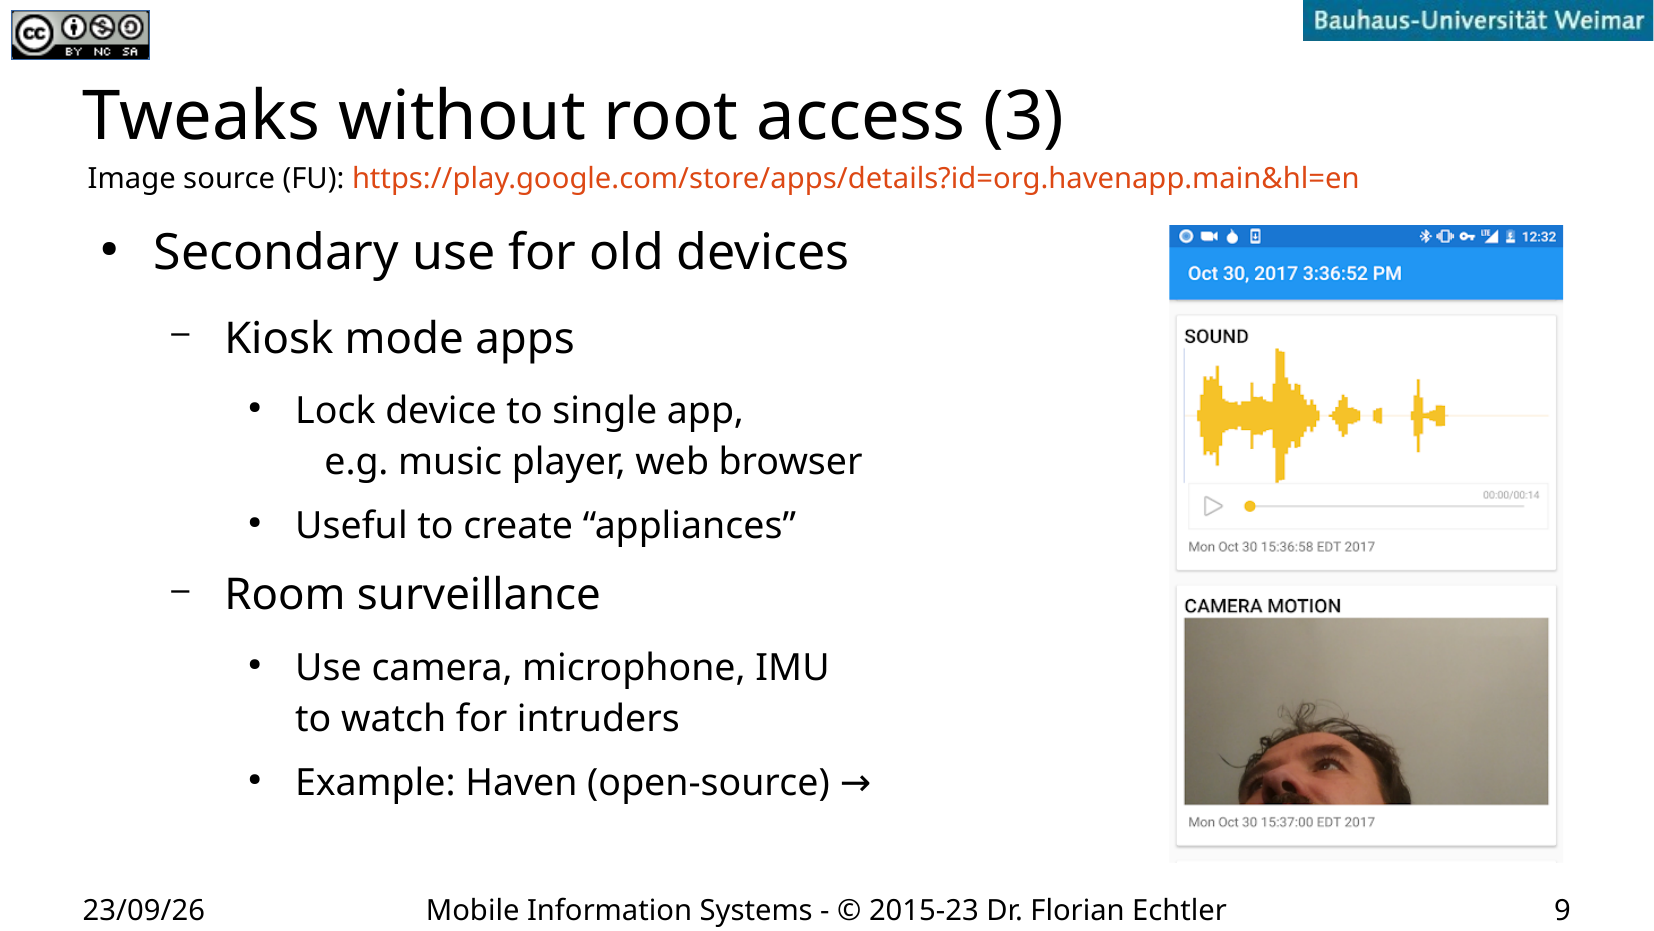

# Tweaks without root access (3)
Image source (FU): https://play.google.com/store/apps/details?id=org.havenapp.main&hl=en
Secondary use for old devices
Kiosk mode apps
Lock device to single app, e.g. music player, web browser
Useful to create “appliances”
Room surveillance
Use camera, microphone, IMU to watch for intruders
Example: Haven (open-source) →
Mobile Information Systems - © 2015-23 Dr. Florian Echtler
9